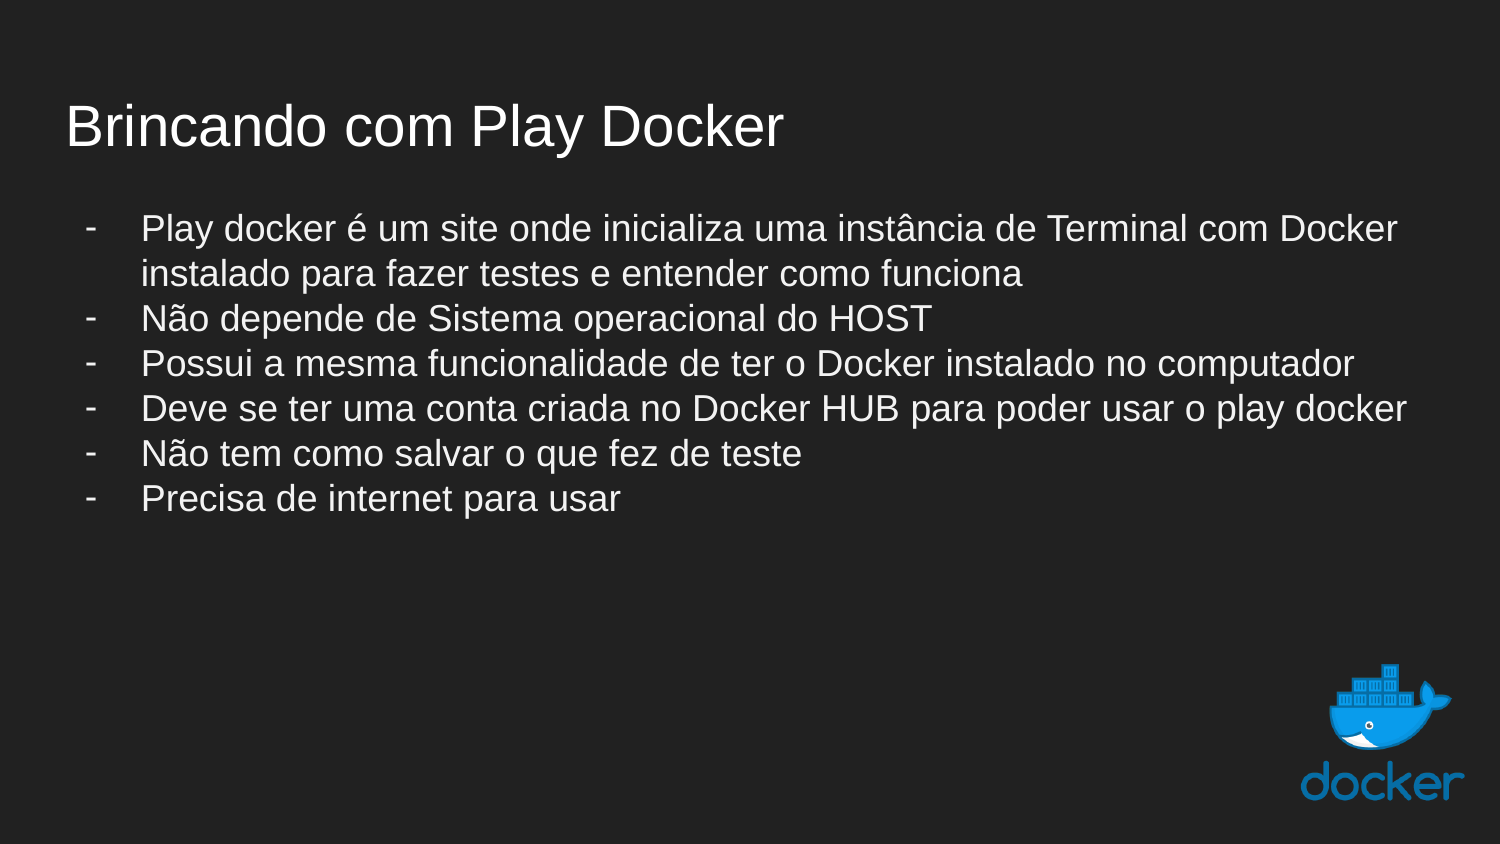

Brincando com Play Docker
Play docker é um site onde inicializa uma instância de Terminal com Docker instalado para fazer testes e entender como funciona
Não depende de Sistema operacional do HOST
Possui a mesma funcionalidade de ter o Docker instalado no computador
Deve se ter uma conta criada no Docker HUB para poder usar o play docker
Não tem como salvar o que fez de teste
Precisa de internet para usar